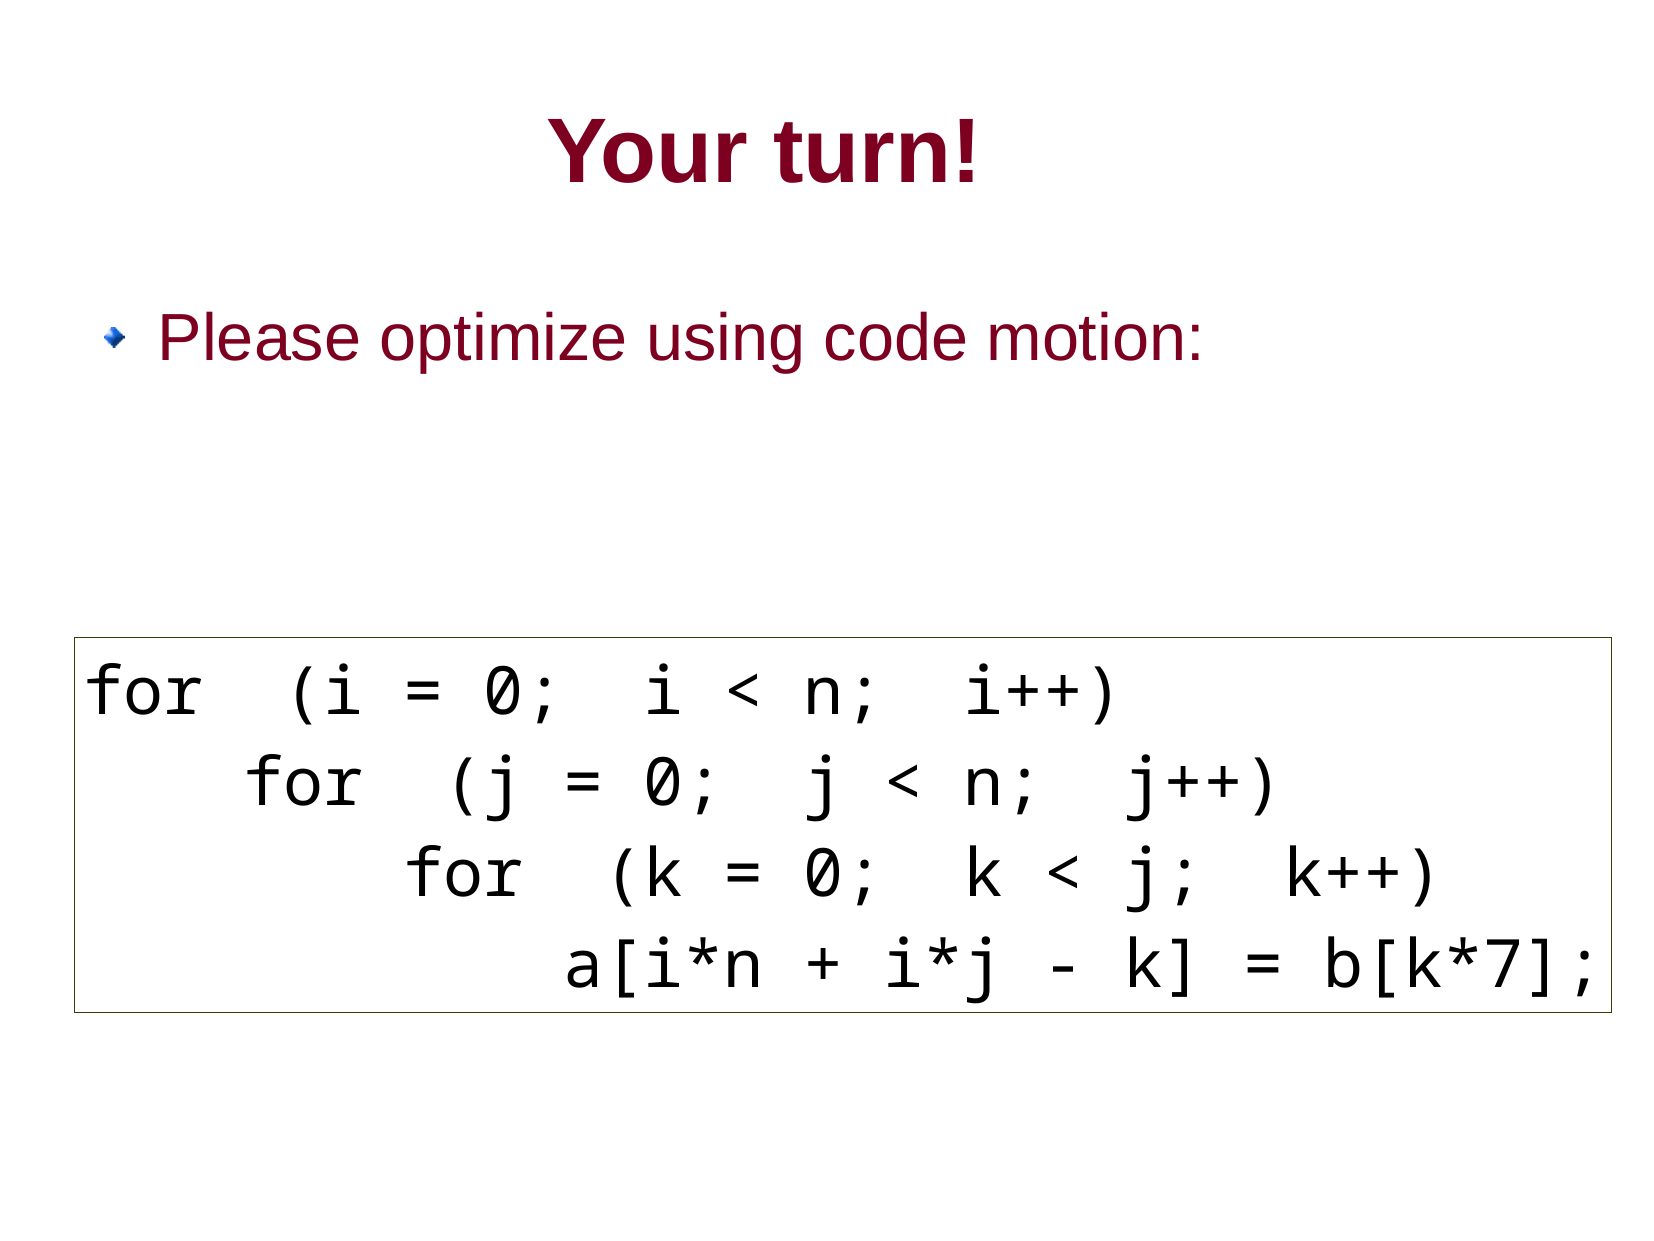

# Your turn!
Please optimize using code motion:
for (i = 0; i < n; i++)
 for (j = 0; j < n; j++)
 for (k = 0; k < j; k++)
 a[i*n + i*j - k] = b[k*7];